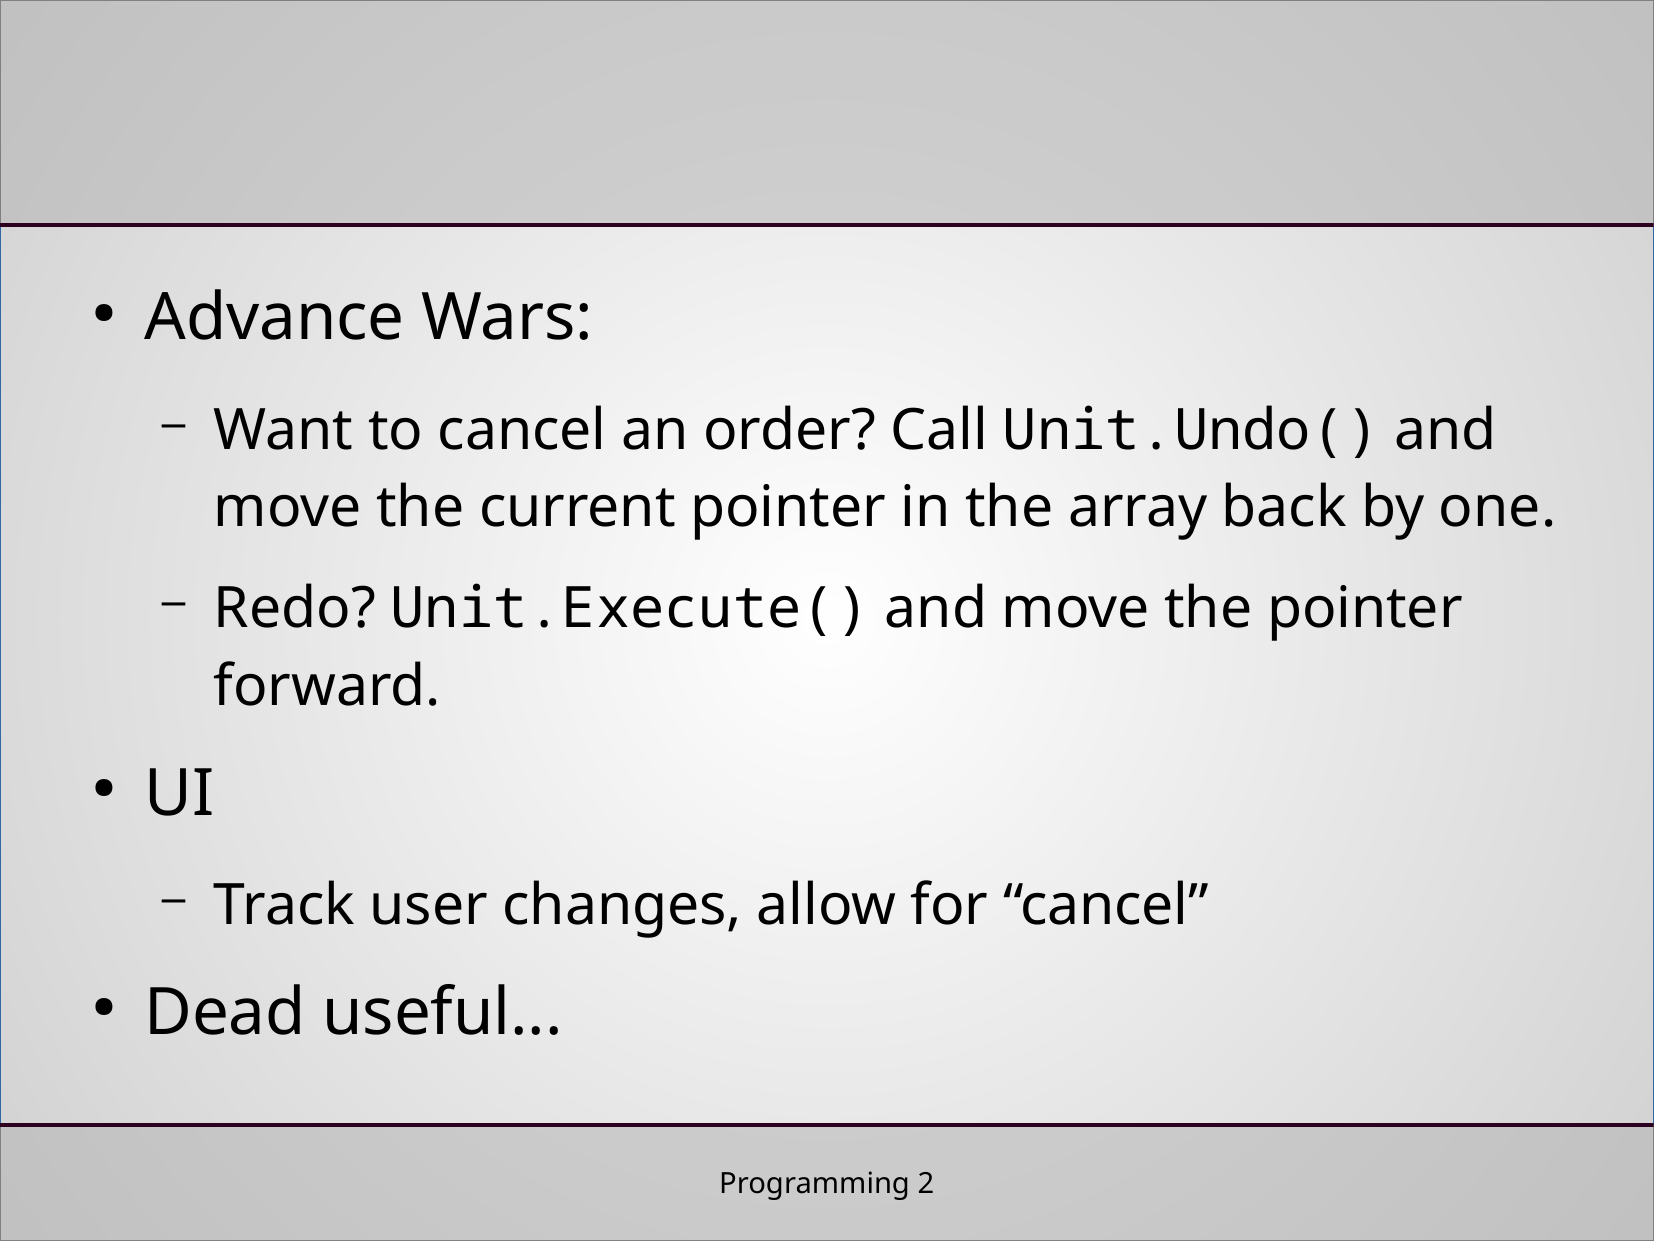

#
Advance Wars:
Want to cancel an order? Call Unit.Undo() and move the current pointer in the array back by one.
Redo? Unit.Execute() and move the pointer forward.
UI
Track user changes, allow for “cancel”
Dead useful...